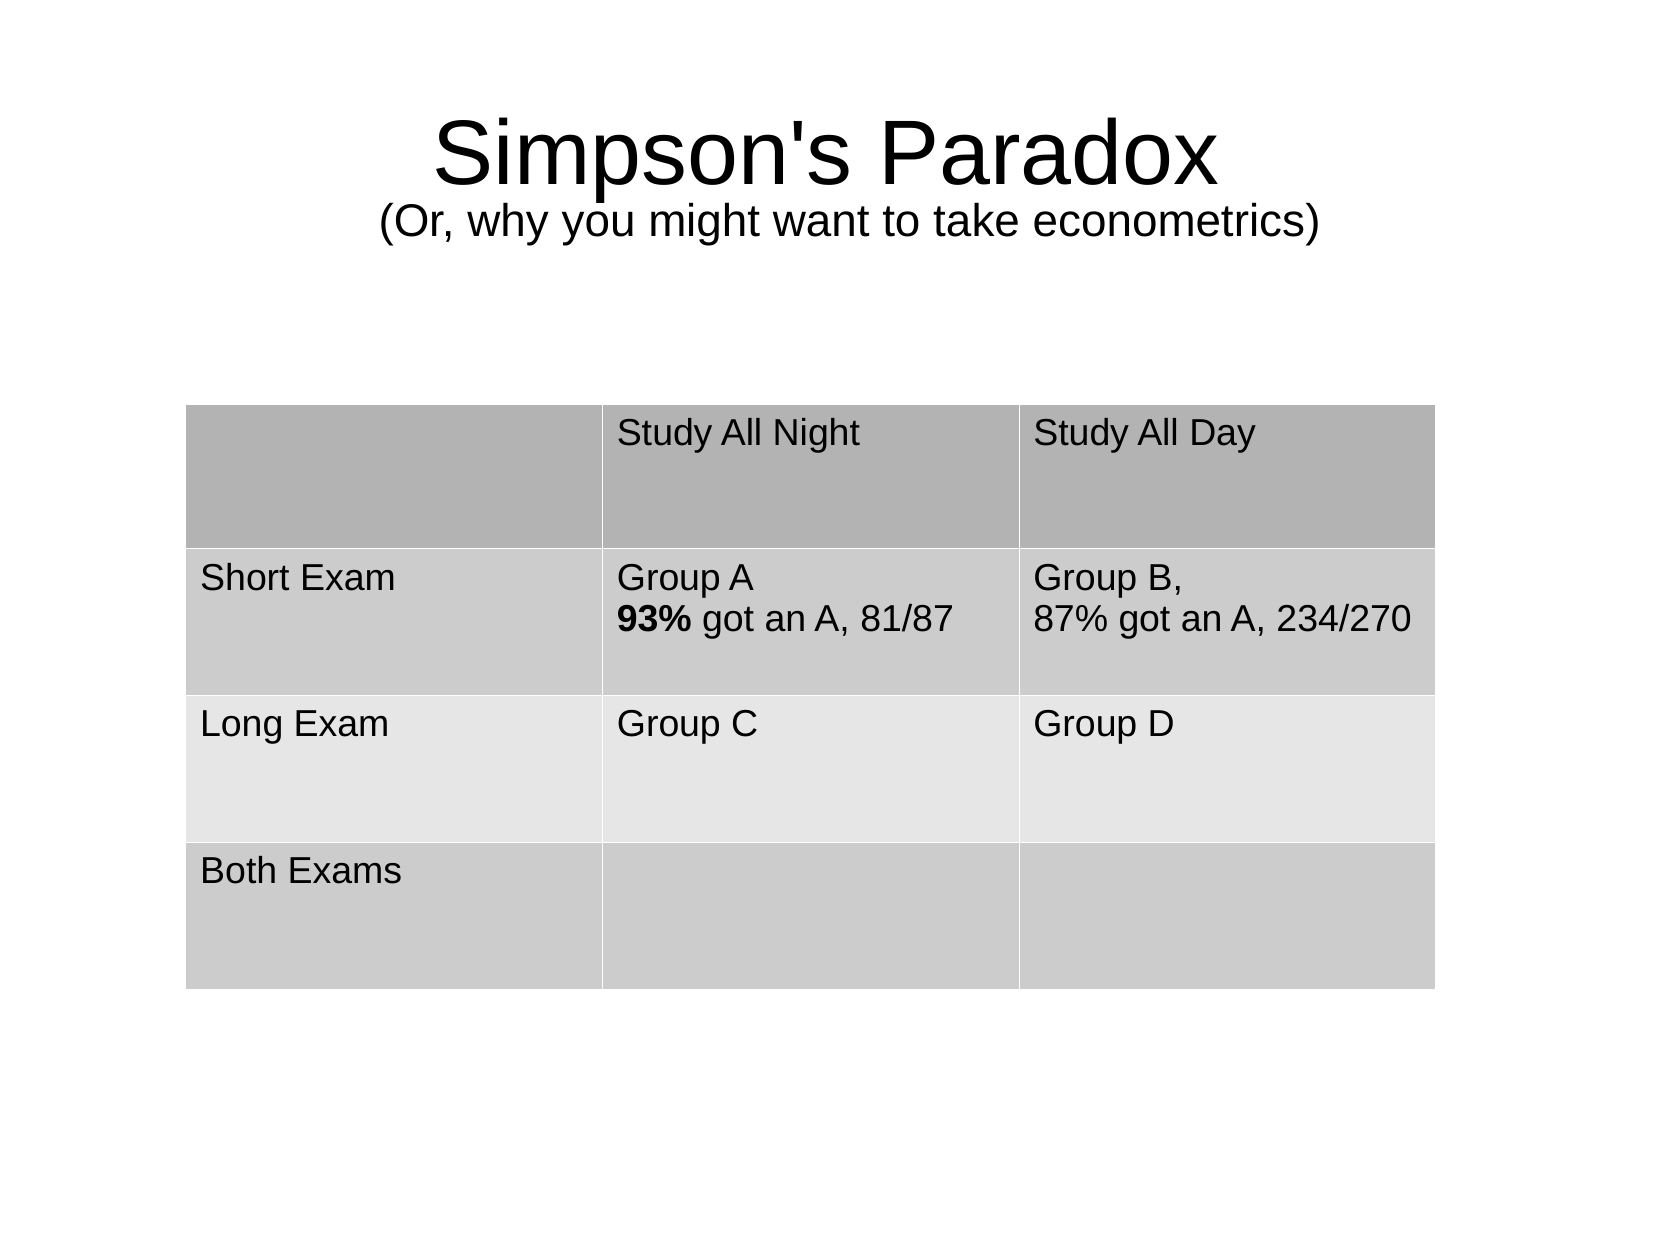

# Simpson's Paradox
(Or, why you might want to take econometrics)
| | Study All Night | Study All Day |
| --- | --- | --- |
| Short Exam | Group A 93% got an A, 81/87 | Group B, 87% got an A, 234/270 |
| Long Exam | Group C | Group D |
| Both Exams | | |